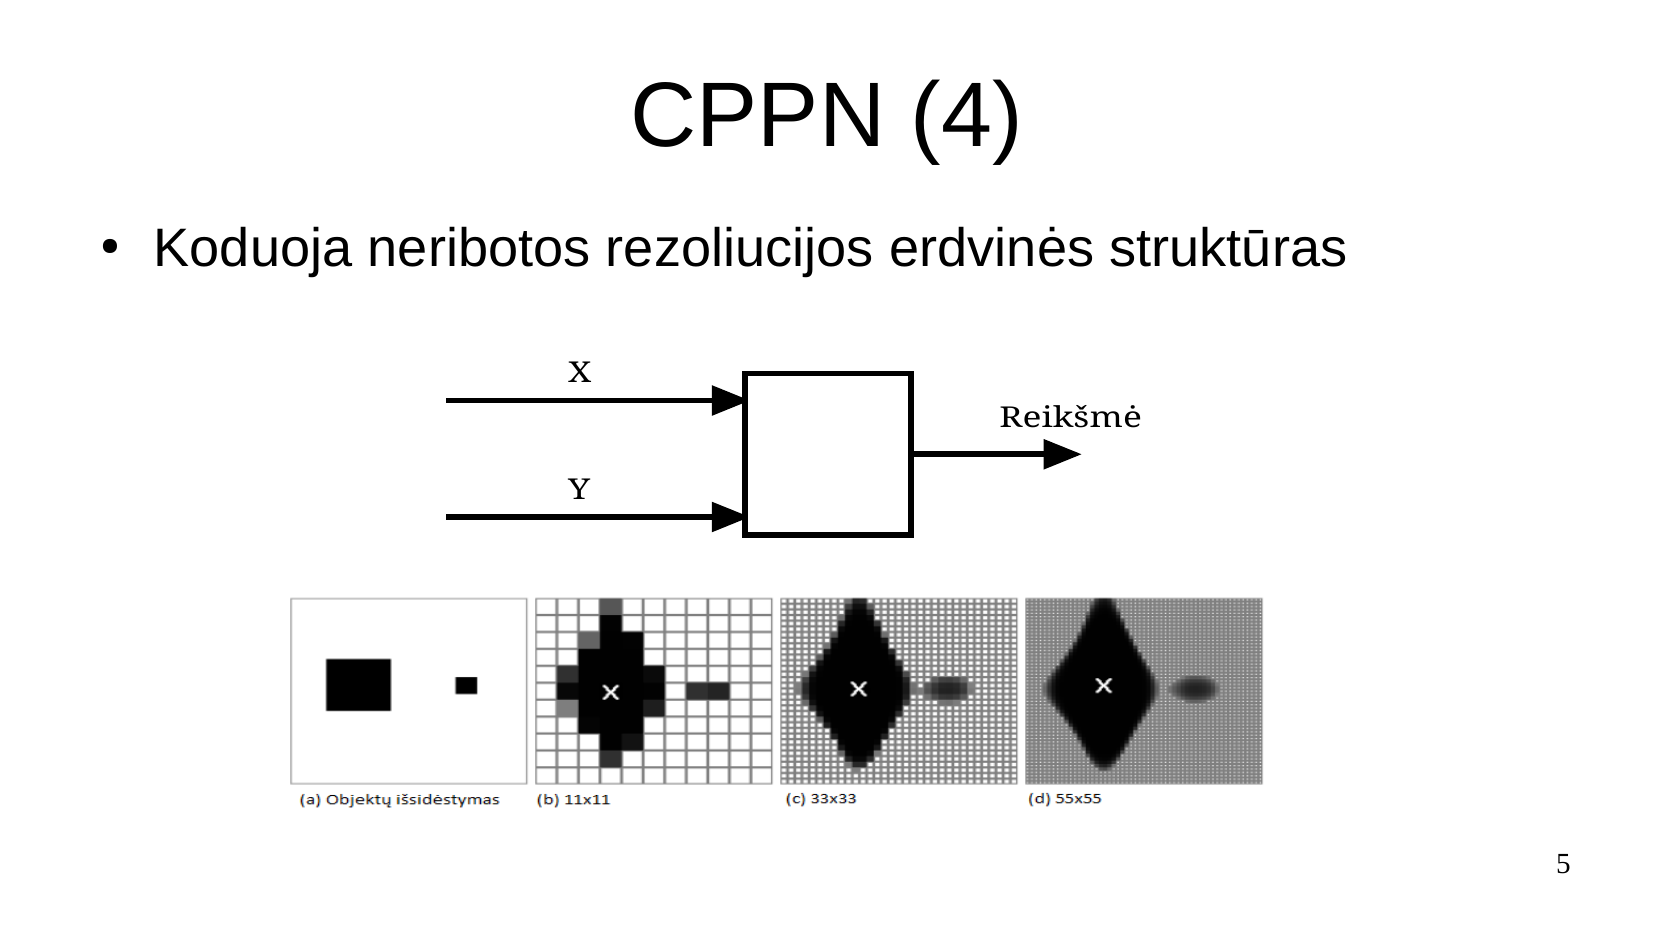

# CPPN (4)
Koduoja neribotos rezoliucijos erdvinės struktūras
5